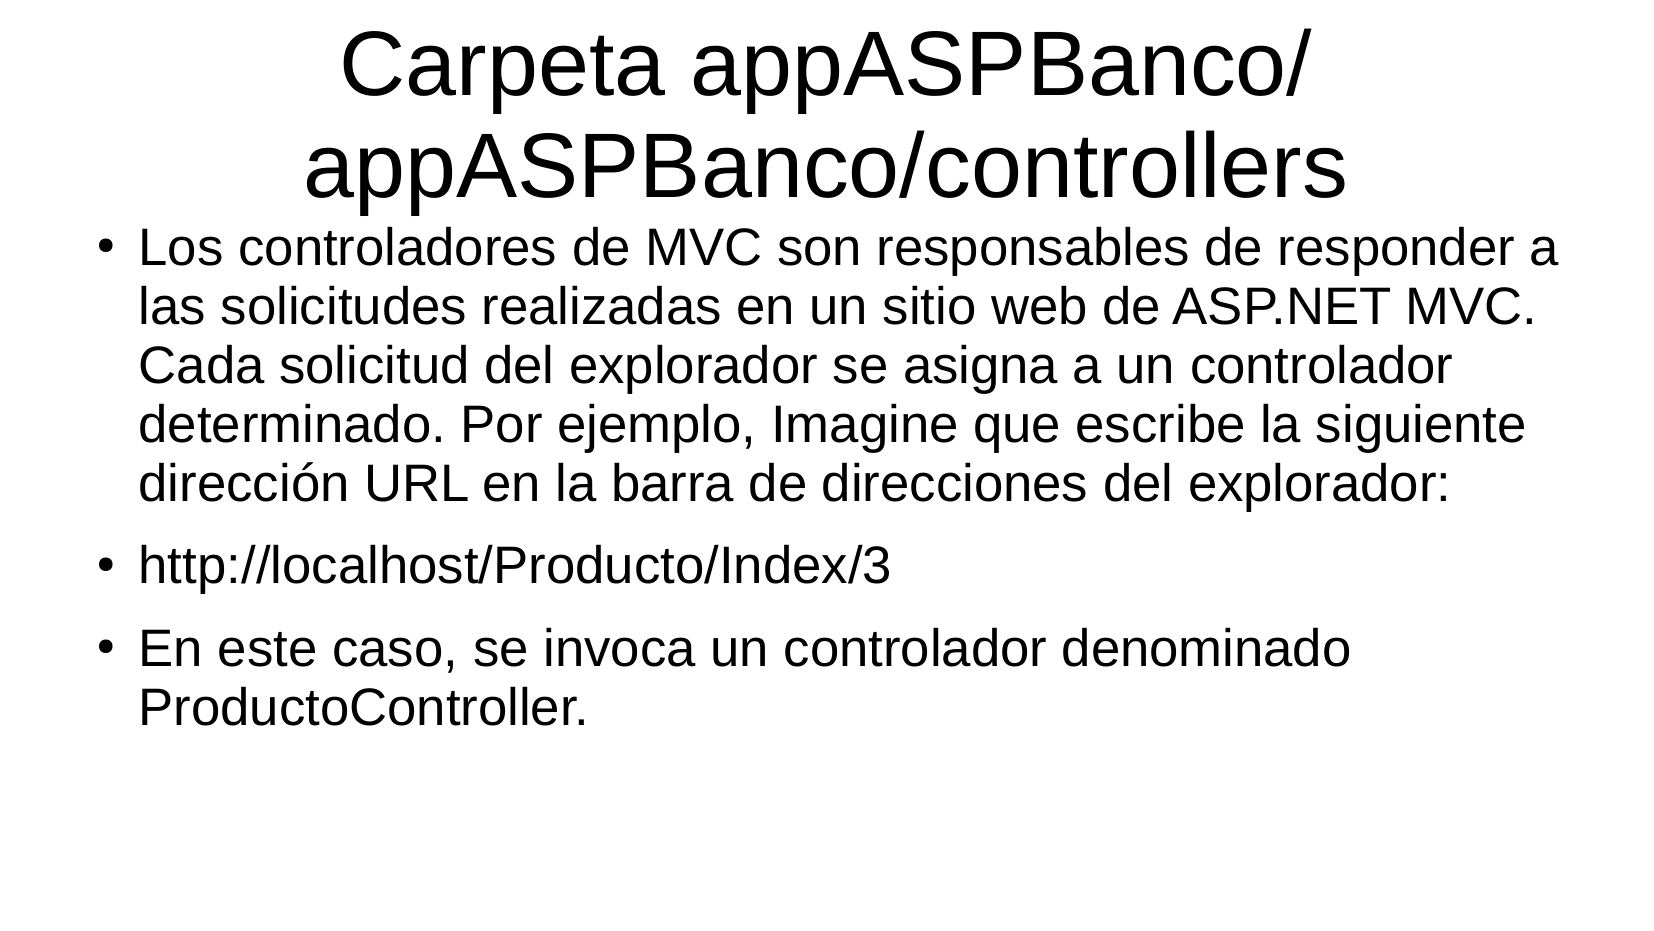

# Carpeta appASPBanco/ appASPBanco/controllers
Los controladores de MVC son responsables de responder a las solicitudes realizadas en un sitio web de ASP.NET MVC. Cada solicitud del explorador se asigna a un controlador determinado. Por ejemplo, Imagine que escribe la siguiente dirección URL en la barra de direcciones del explorador:
http://localhost/Producto/Index/3
En este caso, se invoca un controlador denominado ProductoController.